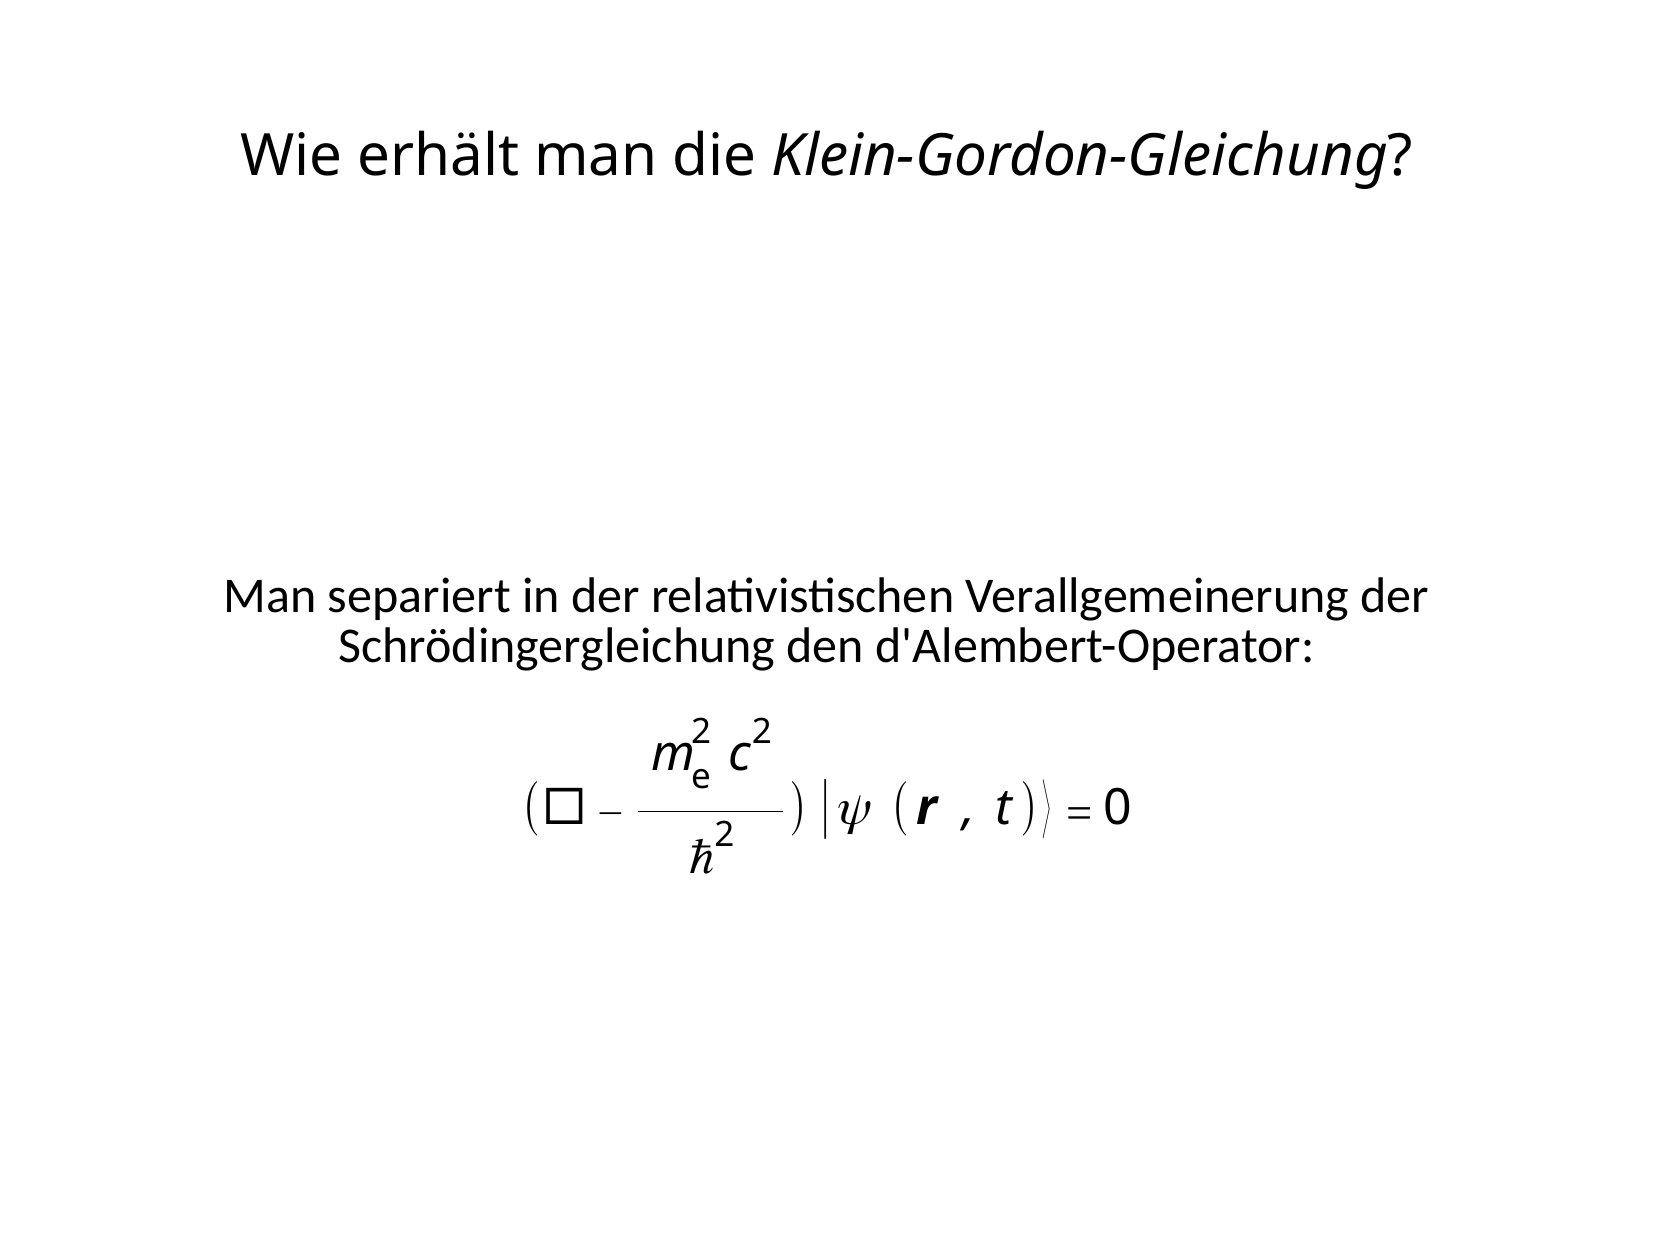

# Wie erhält man die Klein-Gordon-Gleichung?
Man separiert in der relativistischen Verallgemeinerung der Schrödingergleichung den d'Alembert-Operator: